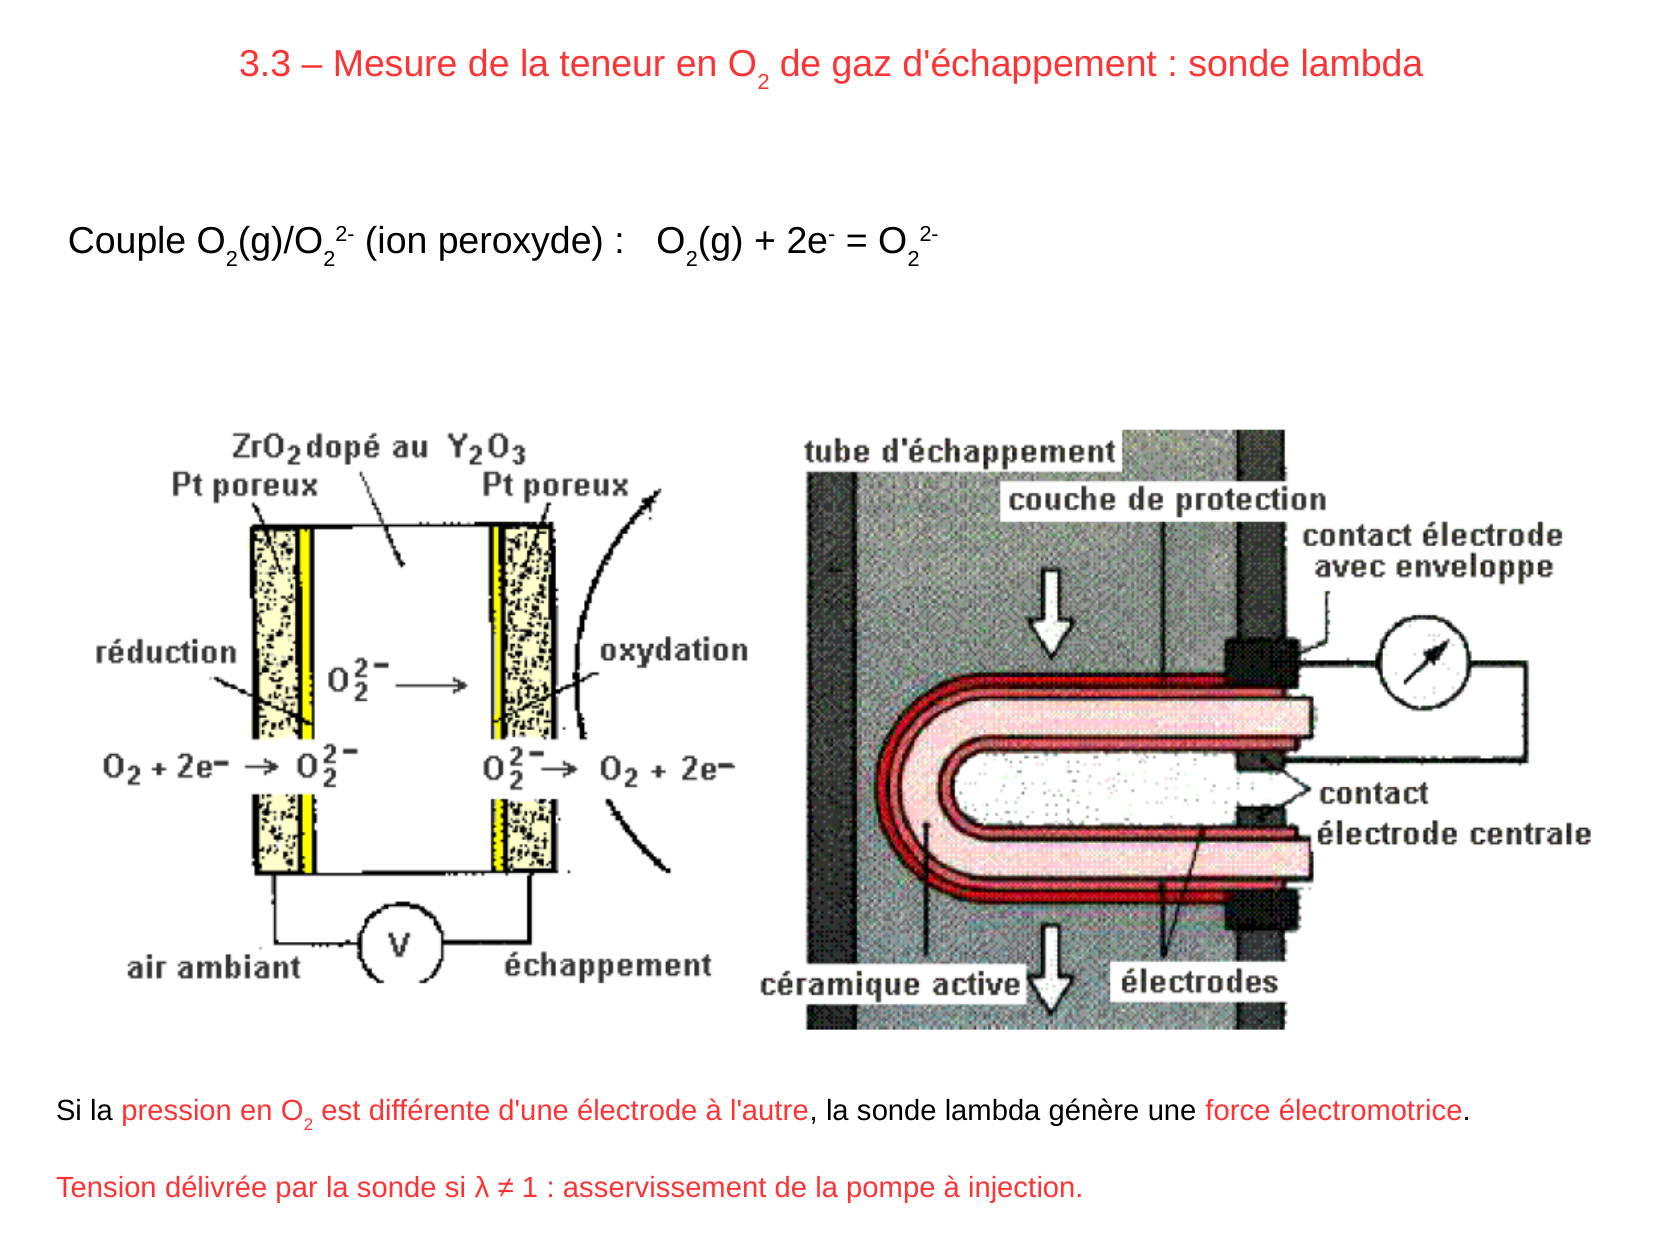

3.3 – Mesure de la teneur en O2 de gaz d'échappement : sonde lambda
Couple O2(g)/O22- (ion peroxyde) : O2(g) + 2e- = O22-
Si la pression en O2 est différente d'une électrode à l'autre, la sonde lambda génère une force électromotrice.
Tension délivrée par la sonde si λ ≠ 1 : asservissement de la pompe à injection.